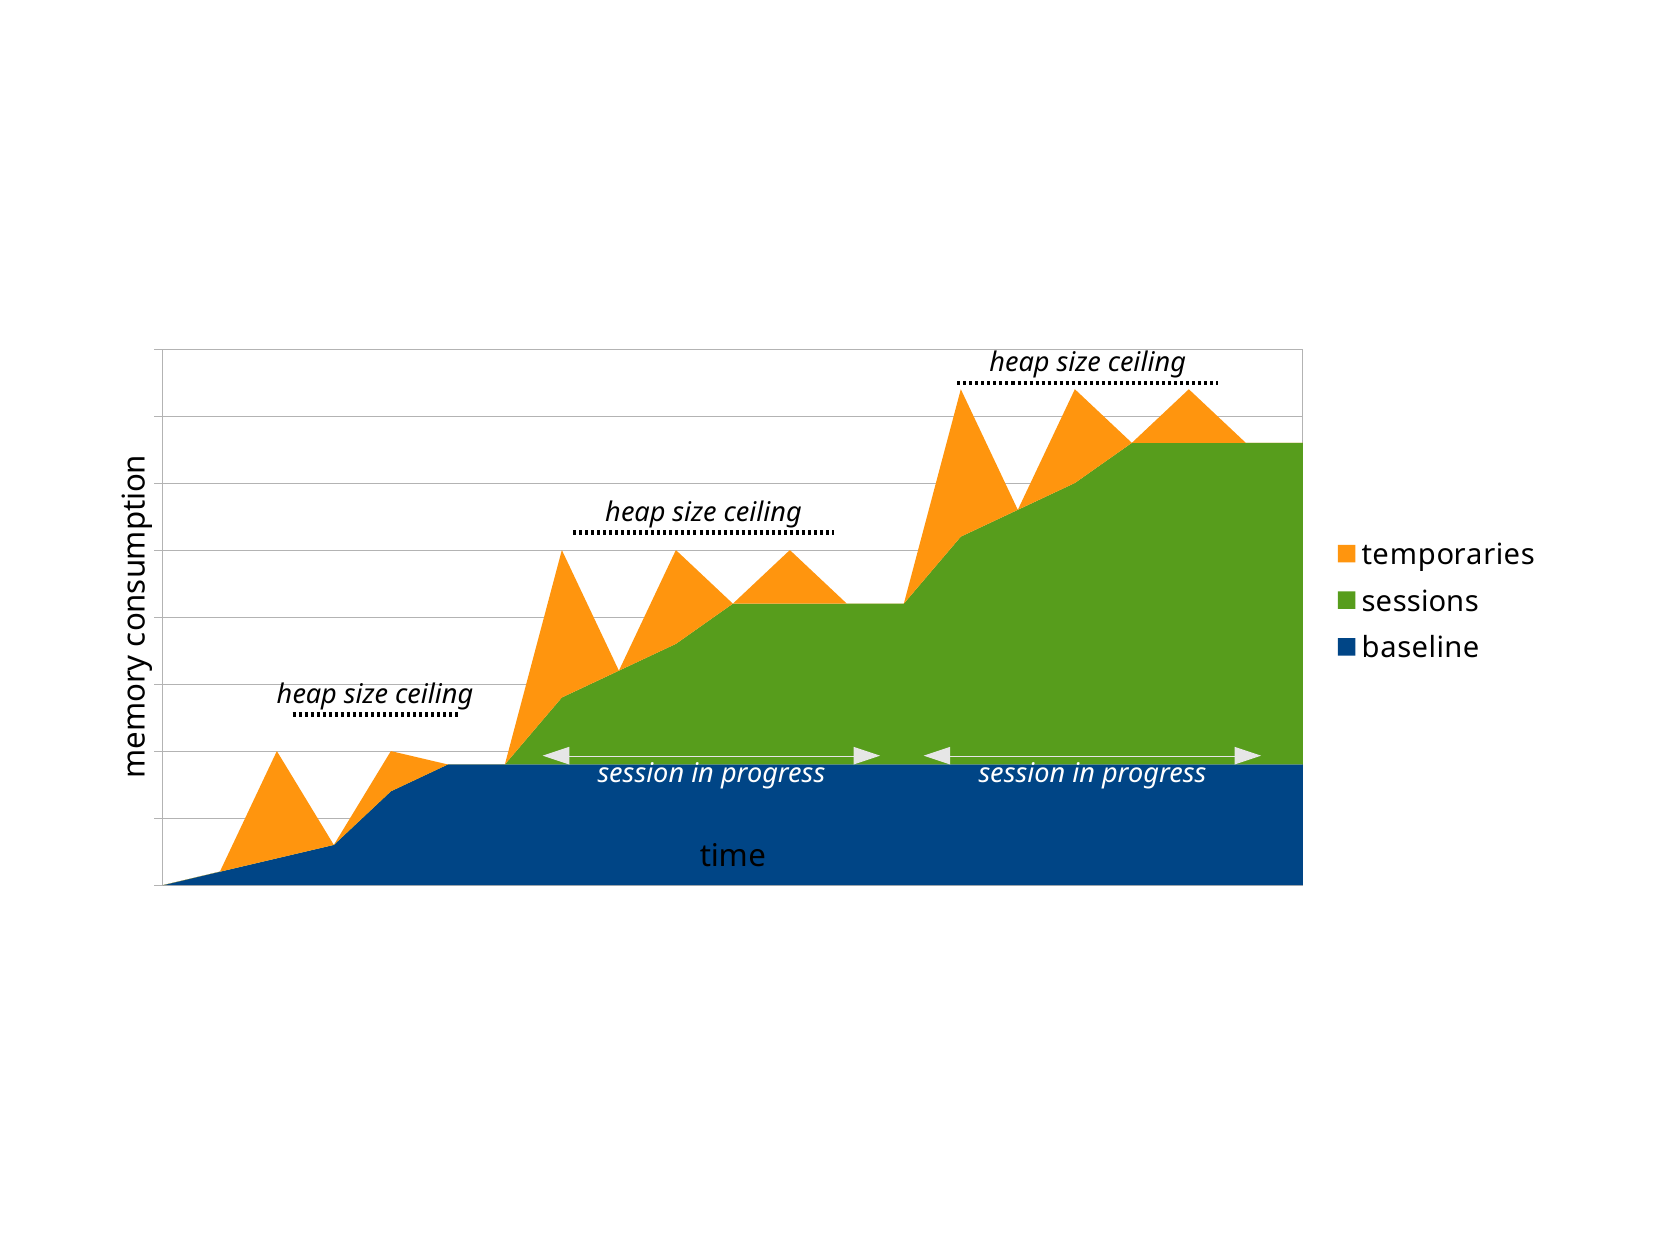

### Chart
| Category | baseline | sessions | temporaries |
|---|---|---|---|
| 1 | None | None | None |
| 2 | 1.0 | 0.0 | 0.0 |
| 3 | 2.0 | 0.0 | 8.0 |
| 4 | 3.0 | 0.0 | 0.0 |
| 5 | 7.0 | 0.0 | 3.0 |
| 6 | 9.0 | 0.0 | 0.0 |
| 7 | 9.0 | 0.0 | 0.0 |
| 8 | 9.0 | 5.0 | 11.0 |
| 9 | 9.0 | 7.0 | 0.0 |
| 10 | 9.0 | 9.0 | 7.0 |
| 11 | 9.0 | 12.0 | 0.0 |
| 12 | 9.0 | 12.0 | 4.0 |
| 13 | 9.0 | 12.0 | 0.0 |
| 14 | 9.0 | 12.0 | 0.0 |
| 15 | 9.0 | 17.0 | 11.0 |
| 16 | 9.0 | 19.0 | 0.0 |
| 17 | 9.0 | 21.0 | 7.0 |
| 18 | 9.0 | 24.0 | 0.0 |
| 19 | 9.0 | 24.0 | 4.0 |
| 20 | 9.0 | 24.0 | 0.0 |
| 21 | 9.0 | 24.0 | 0.0 |heap size ceiling
heap size ceiling
heap size ceiling
session in progress
session in progress